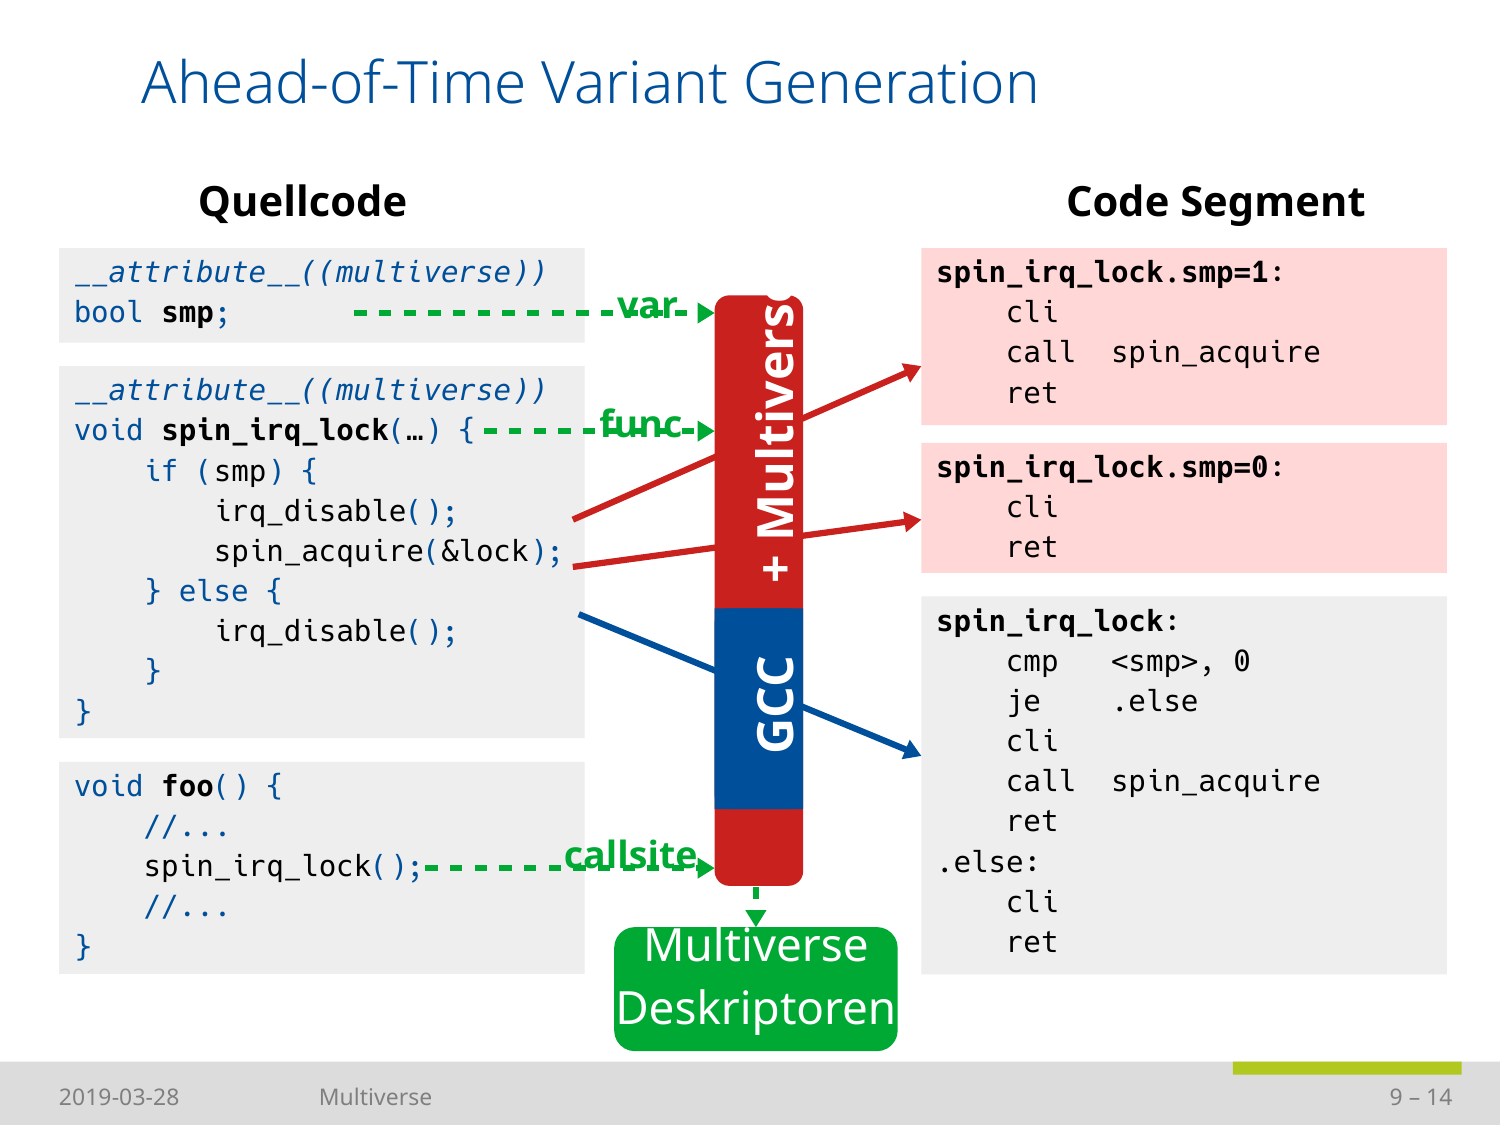

# Ahead-of-Time Variant Generation
Quellcode
Code Segment
__attribute__((multiverse))
bool smp;
spin_irq_lock.smp=1:
 cli
 call spin_acquire
 ret
+ Multiverse
var
__attribute__((multiverse))
void spin_irq_lock(…) {
 if (smp) {
 irq_disable();
 spin_acquire(&lock);
 } else {
 irq_disable();
 }
}
func
spin_irq_lock.smp=0:
 cli
 ret
spin_irq_lock:
 cmp <smp>, 0
 je .else
 cli
 call spin_acquire
 ret
.else:
 cli
 ret
GCC
void foo() {
 //...
 spin_irq_lock();
 //...
}
callsite
Multiverse
Deskriptoren
9